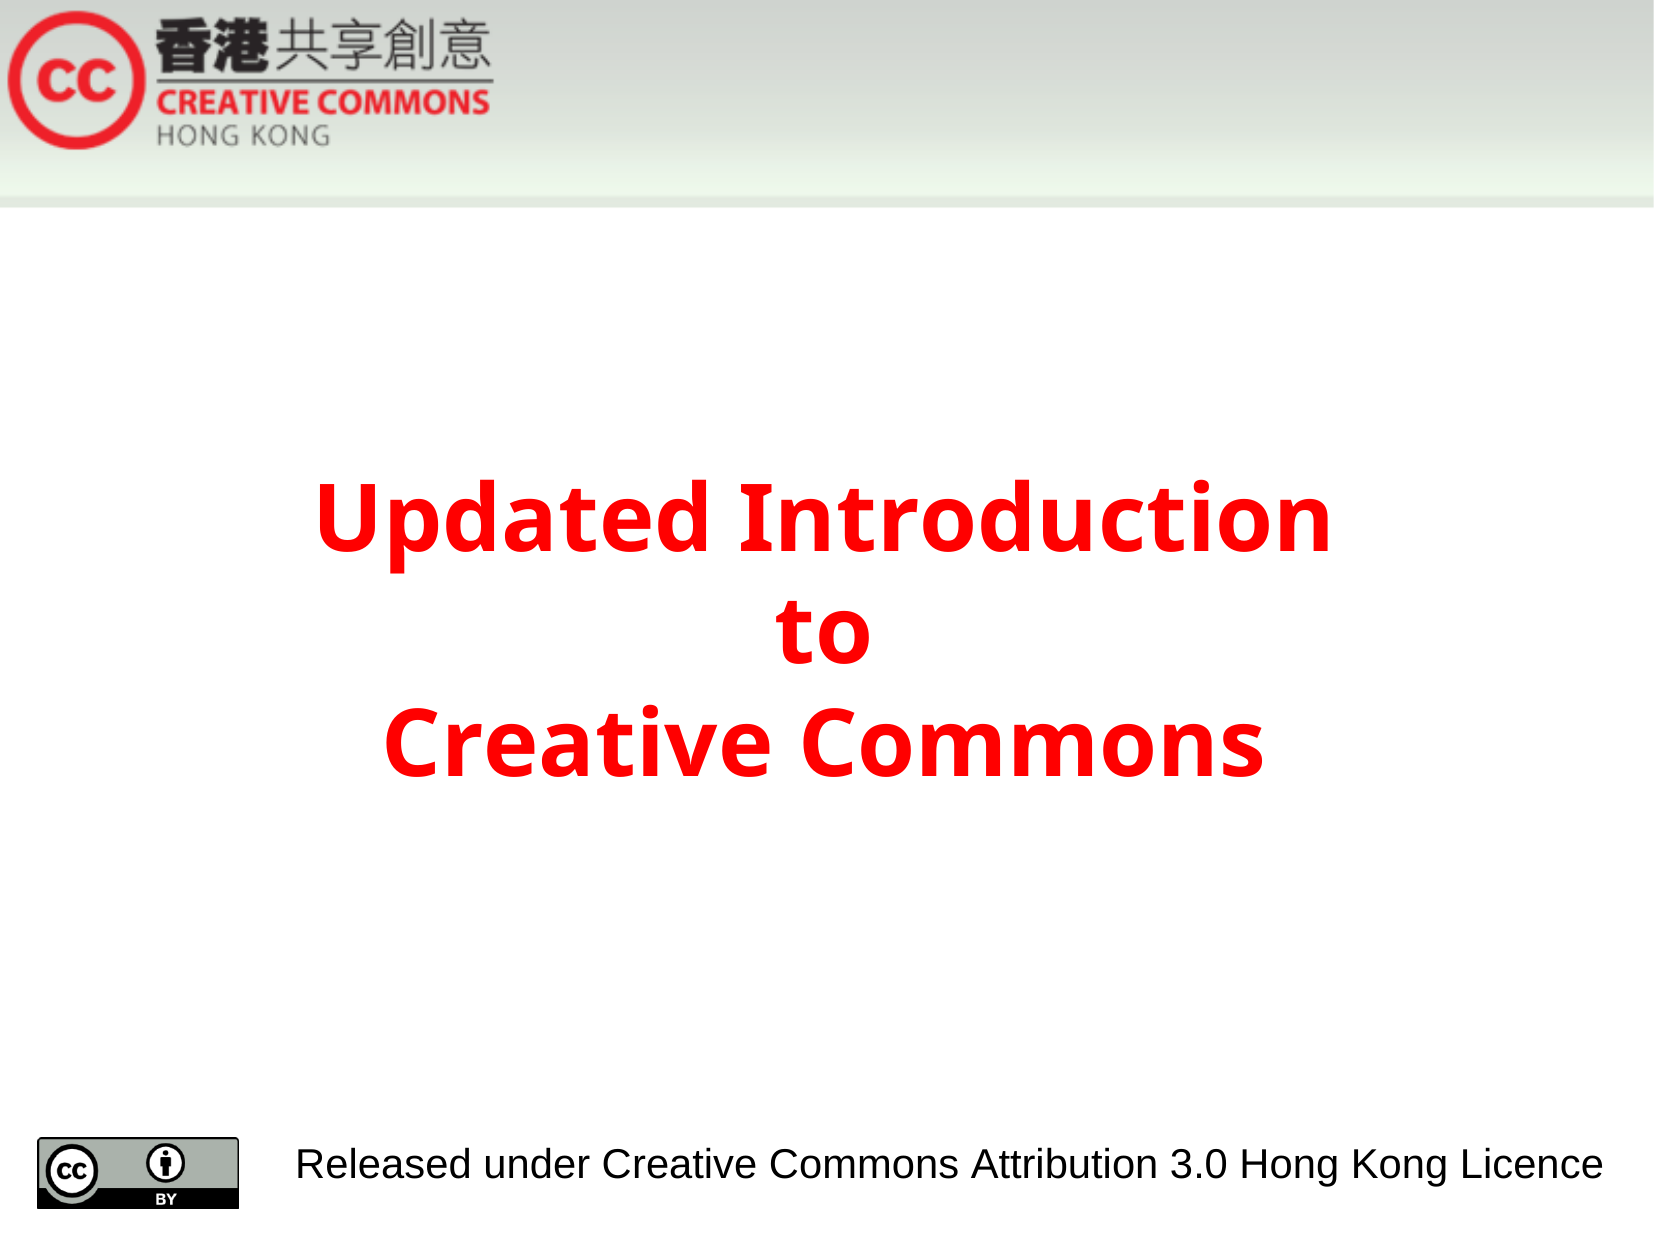

Updated Introduction
to
Creative Commons
Released under Creative Commons Attribution 3.0 Hong Kong Licence
Released under Creative Commons Attribution 3.0 Hong Kong Licence